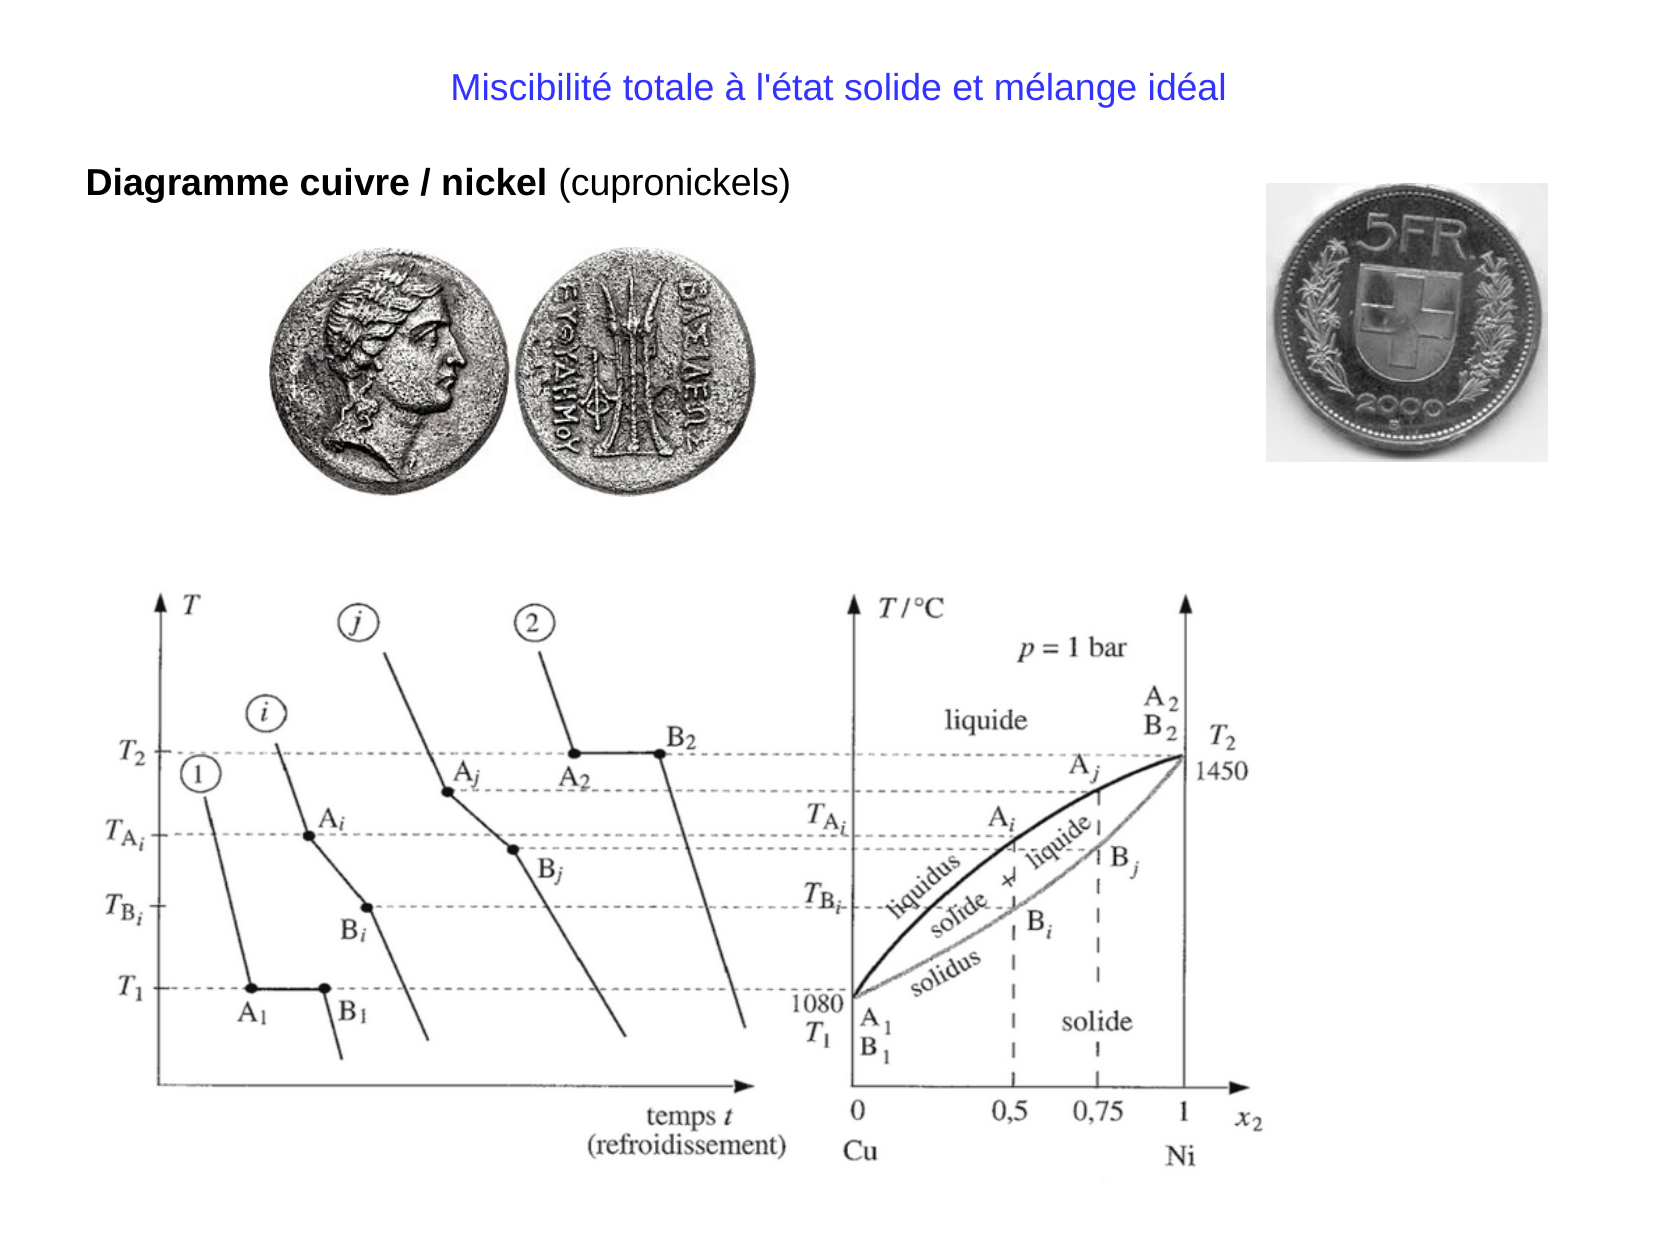

Miscibilité totale à l'état solide et mélange idéal
Diagramme cuivre / nickel (cupronickels)